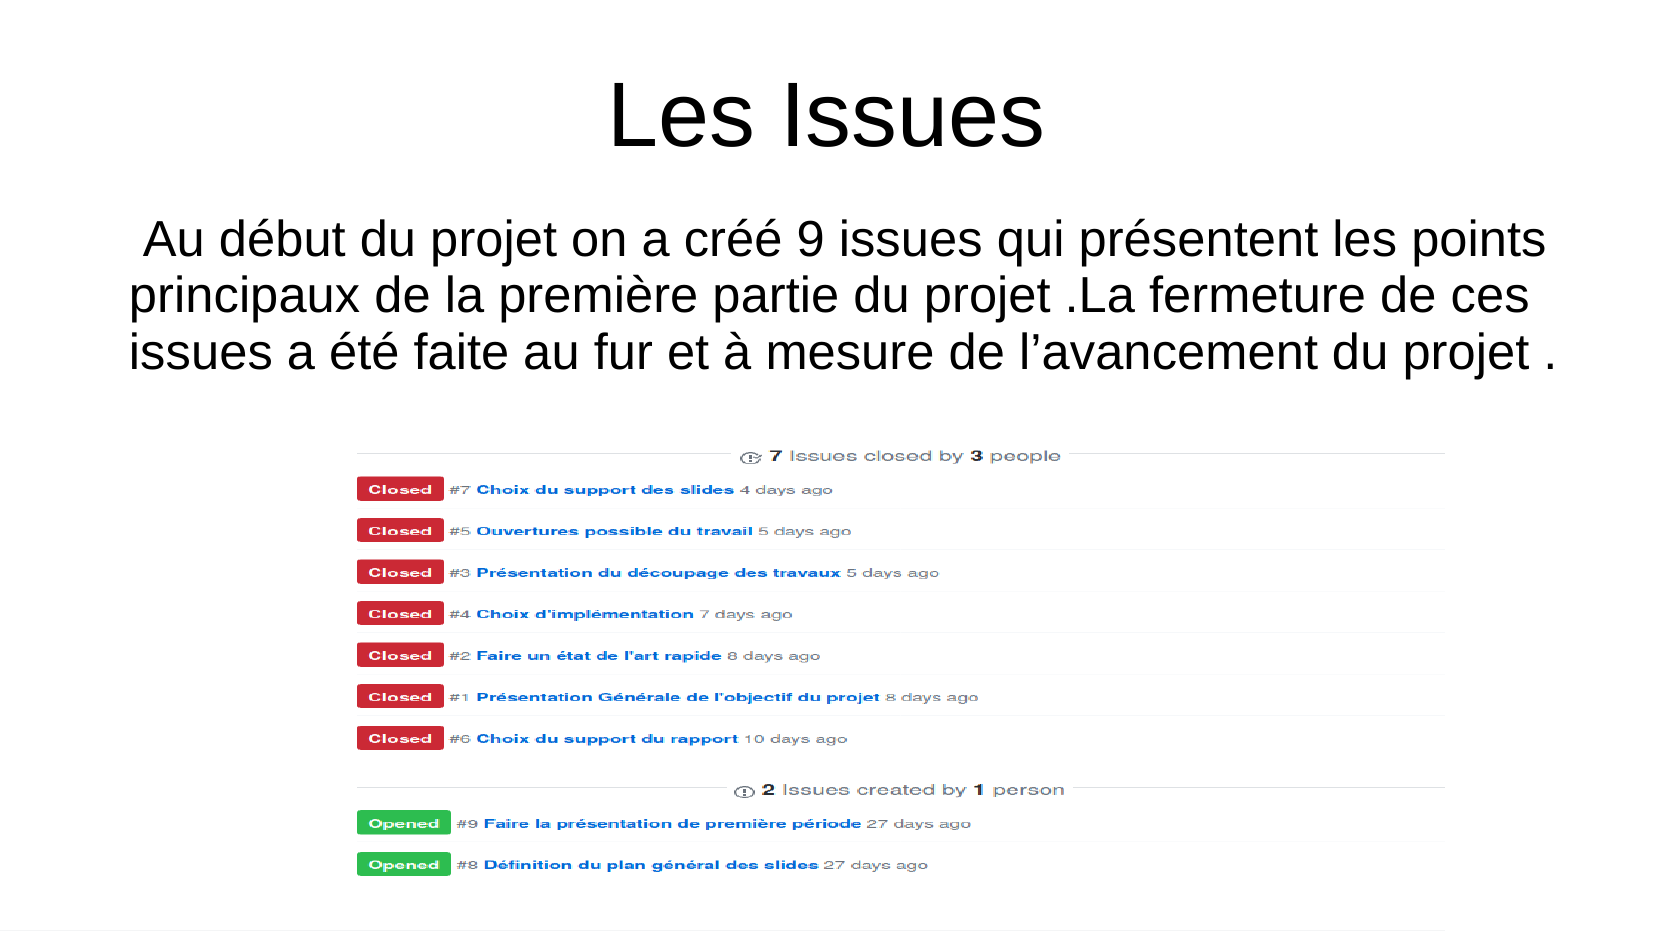

# Les Issues
 Au début du projet on a créé 9 issues qui présentent les points principaux de la première partie du projet .La fermeture de ces issues a été faite au fur et à mesure de l’avancement du projet .